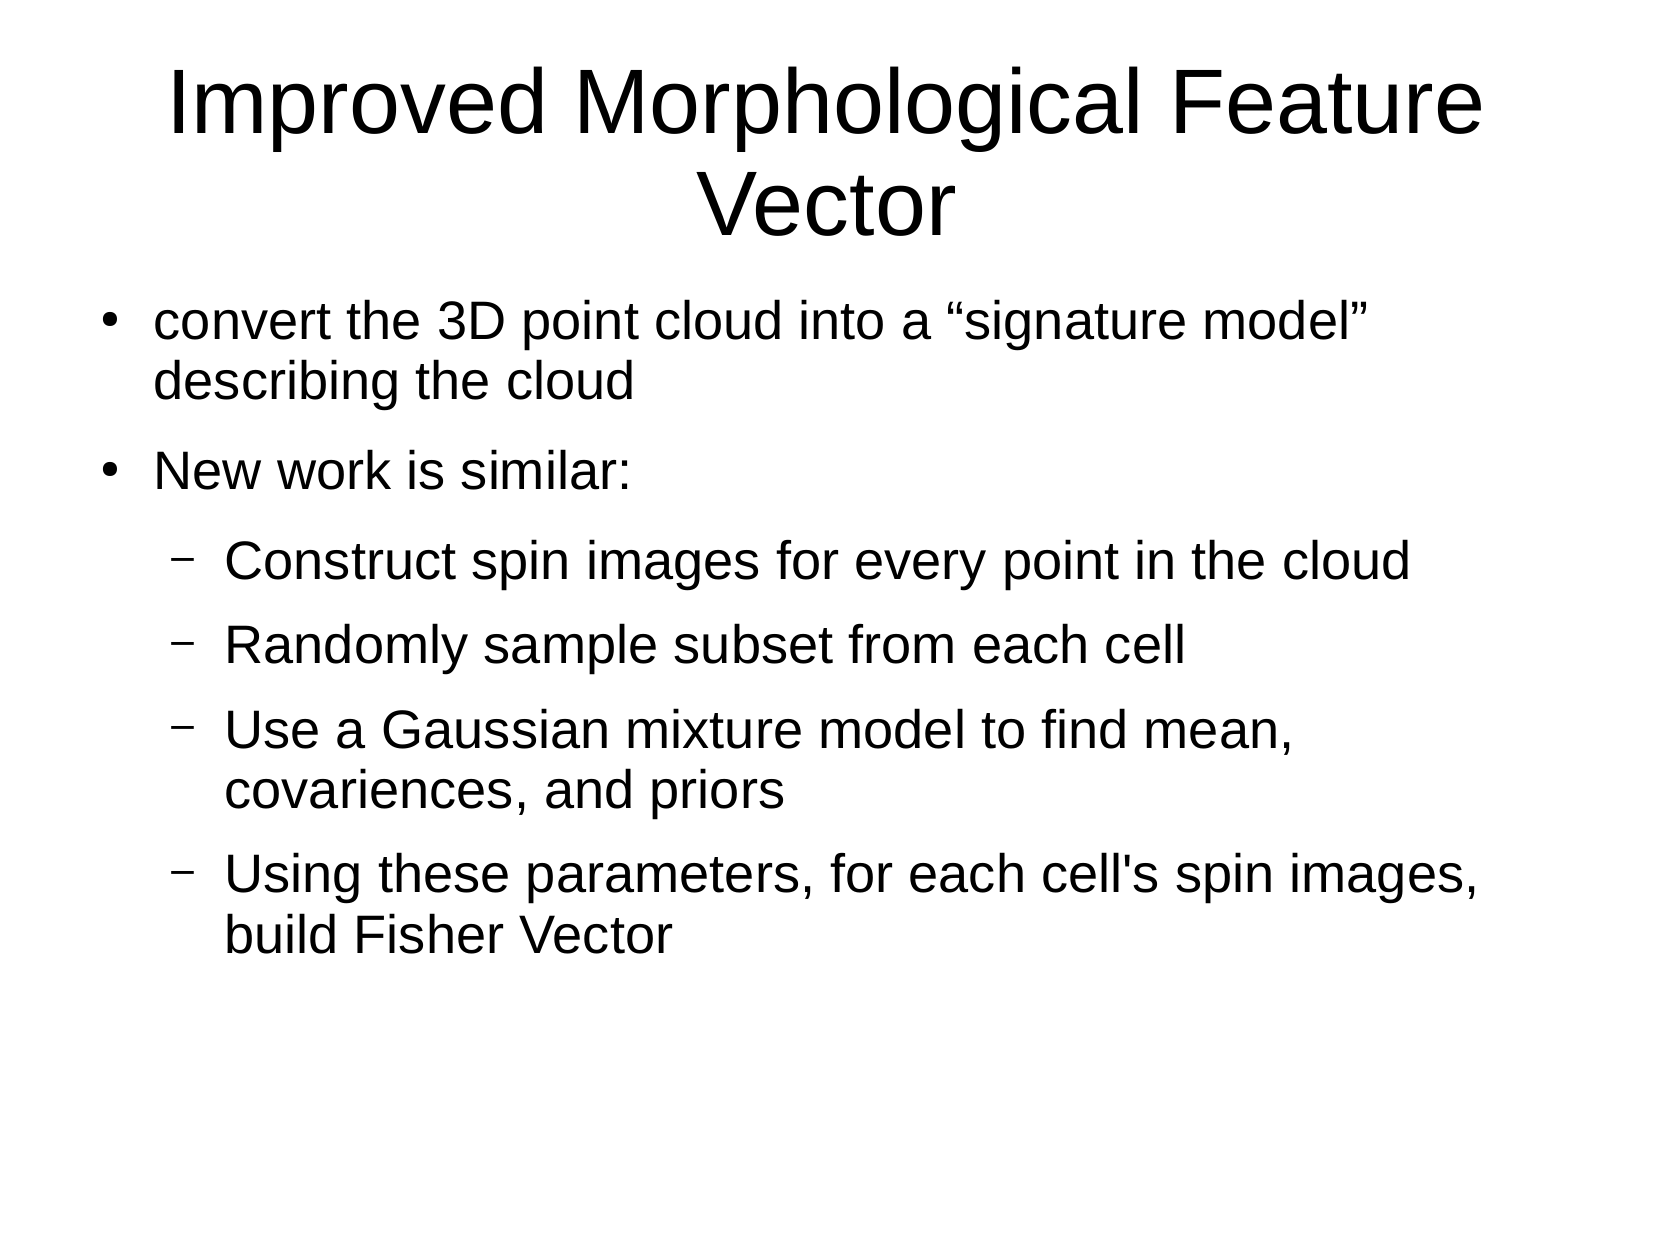

# Improved Morphological Feature Vector
convert the 3D point cloud into a “signature model” describing the cloud
New work is similar:
Construct spin images for every point in the cloud
Randomly sample subset from each cell
Use a Gaussian mixture model to find mean, covariences, and priors
Using these parameters, for each cell's spin images, build Fisher Vector